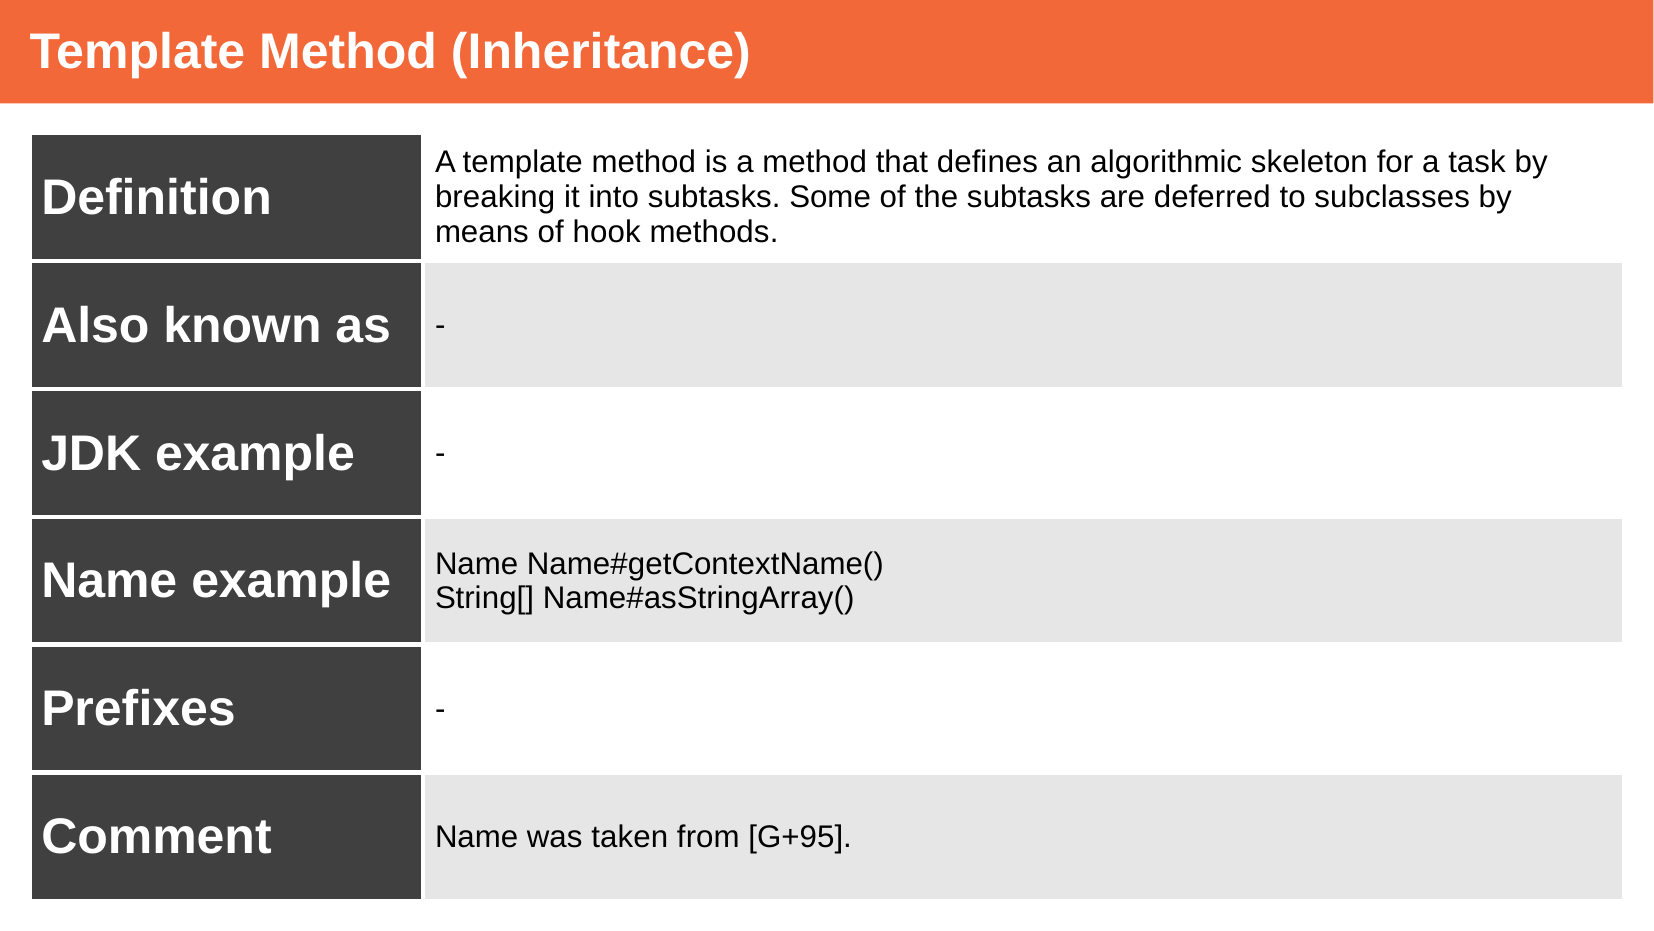

# Template Method (Inheritance)
| Definition | A template method is a method that defines an algorithmic skeleton for a task by breaking it into subtasks. Some of the subtasks are deferred to subclasses by means of hook methods. |
| --- | --- |
| Also known as | - |
| JDK example | - |
| Name example | Name Name#getContextName() String[] Name#asStringArray() |
| Prefixes | - |
| Comment | Name was taken from [G+95]. |
Advanced Design and Programming
10
© 2019 Dirk Riehle - Some Rights Reserved